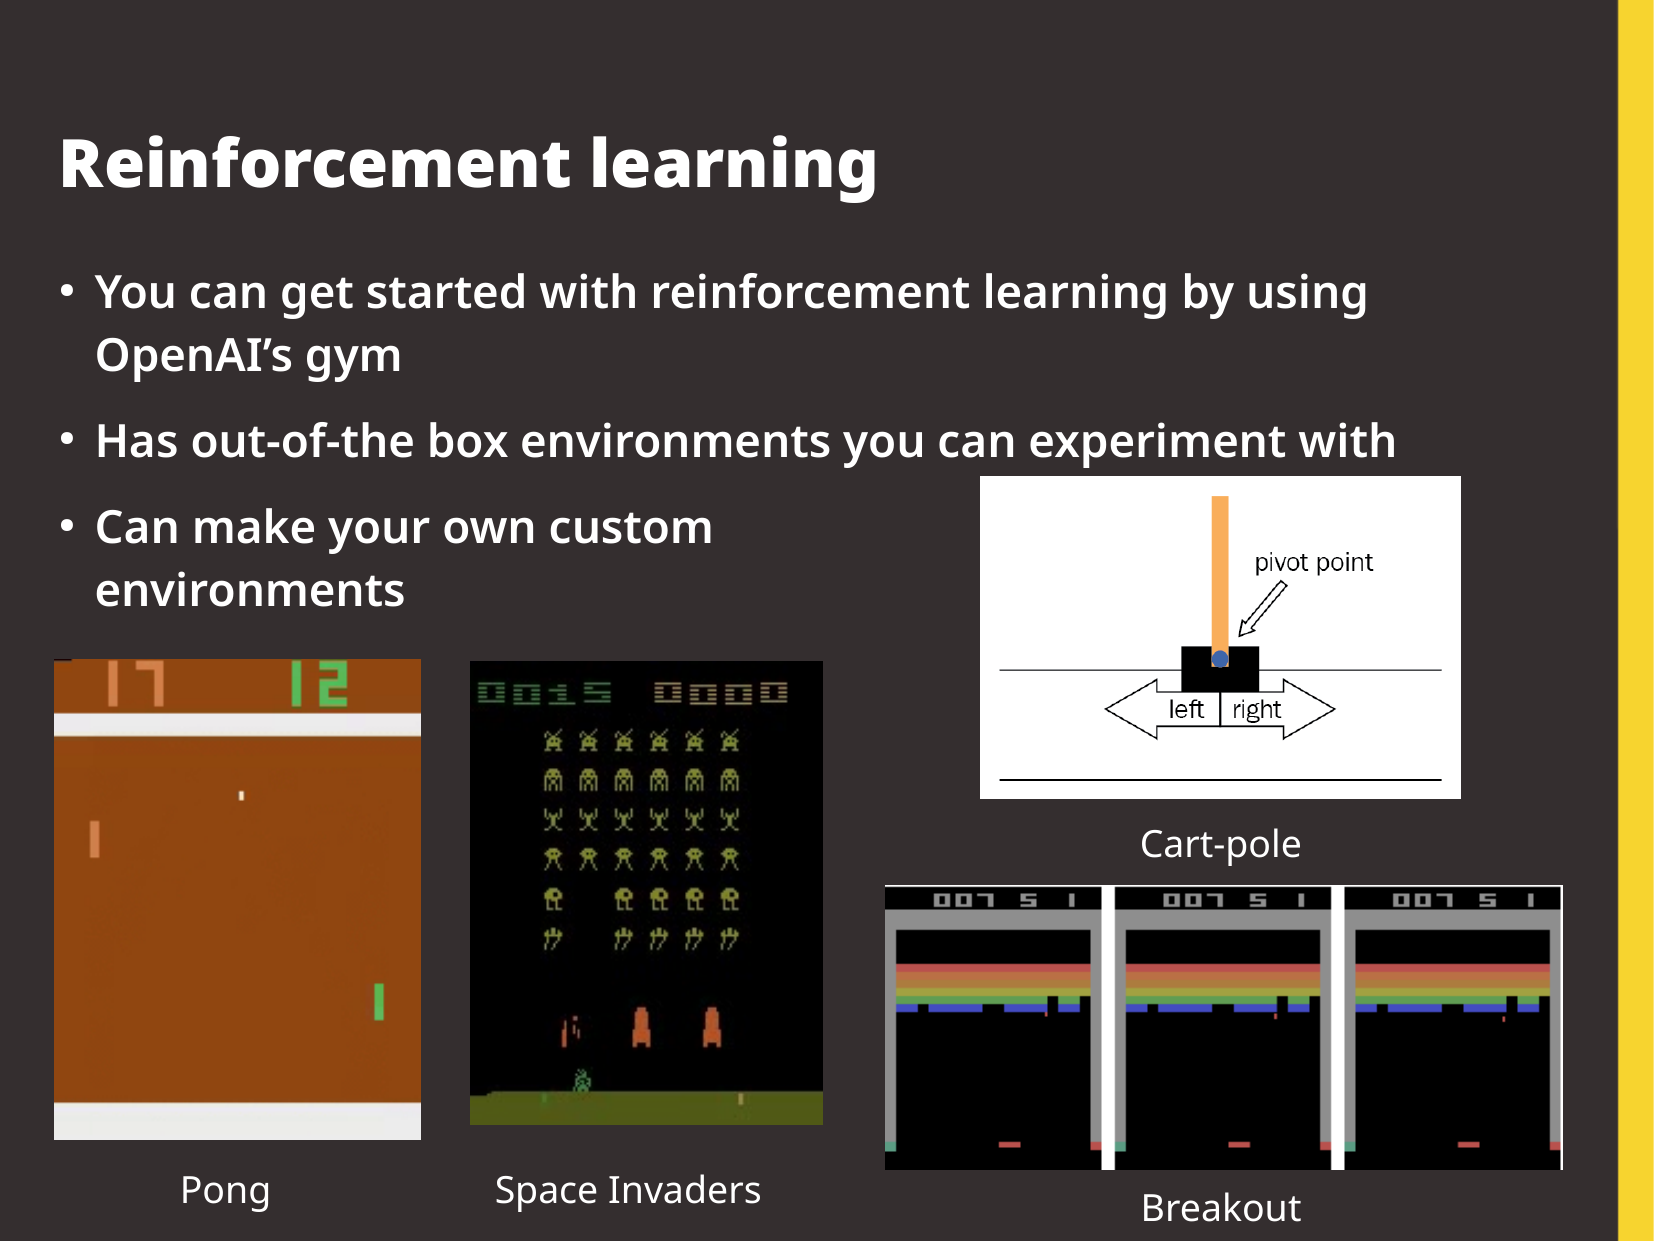

# Reinforcement learning
You can get started with reinforcement learning by using OpenAI’s gym
Has out-of-the box environments you can experiment with
Can make your own custom
environments
Cart-pole
Pong
Space Invaders
Breakout